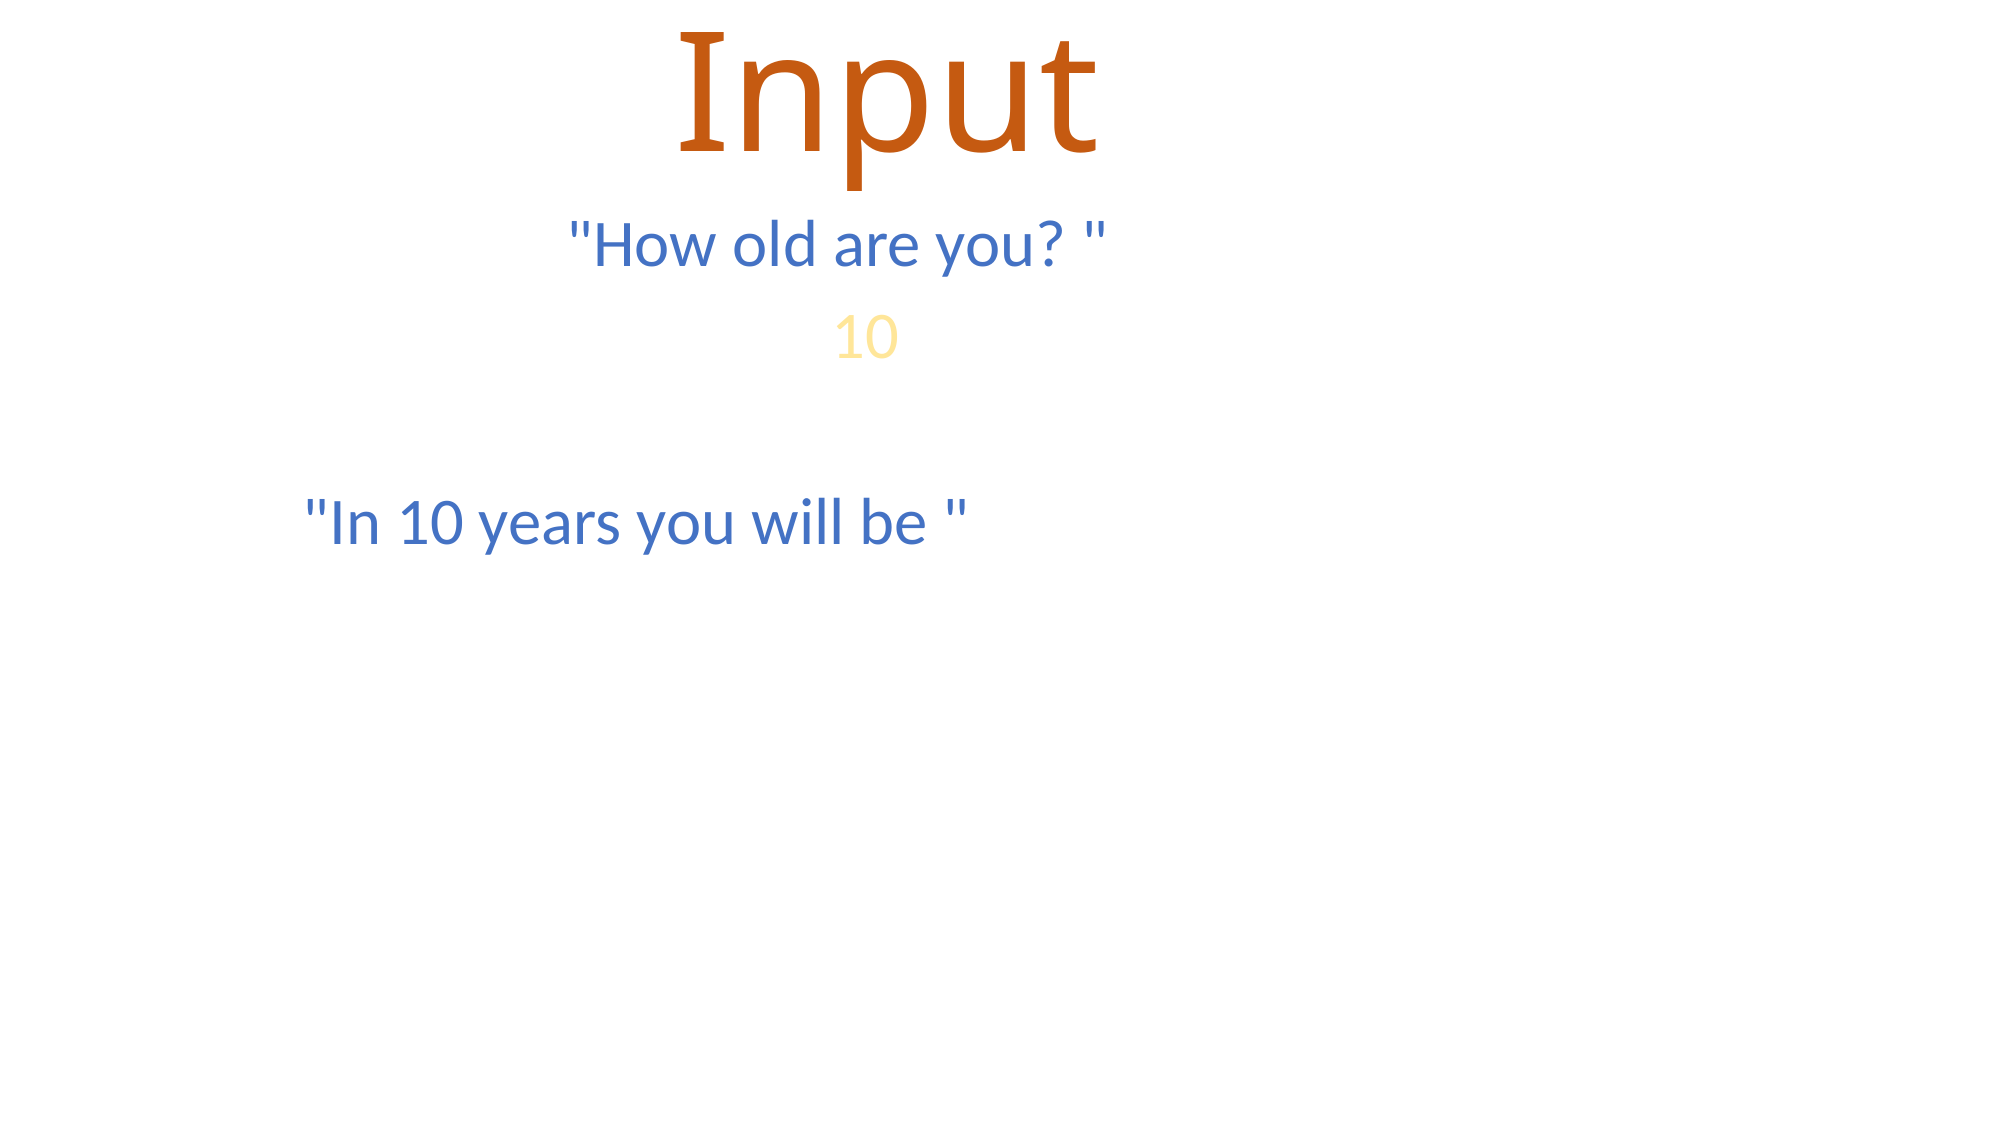

# Input
age = int(input("How old are you? "))
age_in_10_years = age + 10
print("In 10 years you will be " + str(age_in_10_years))